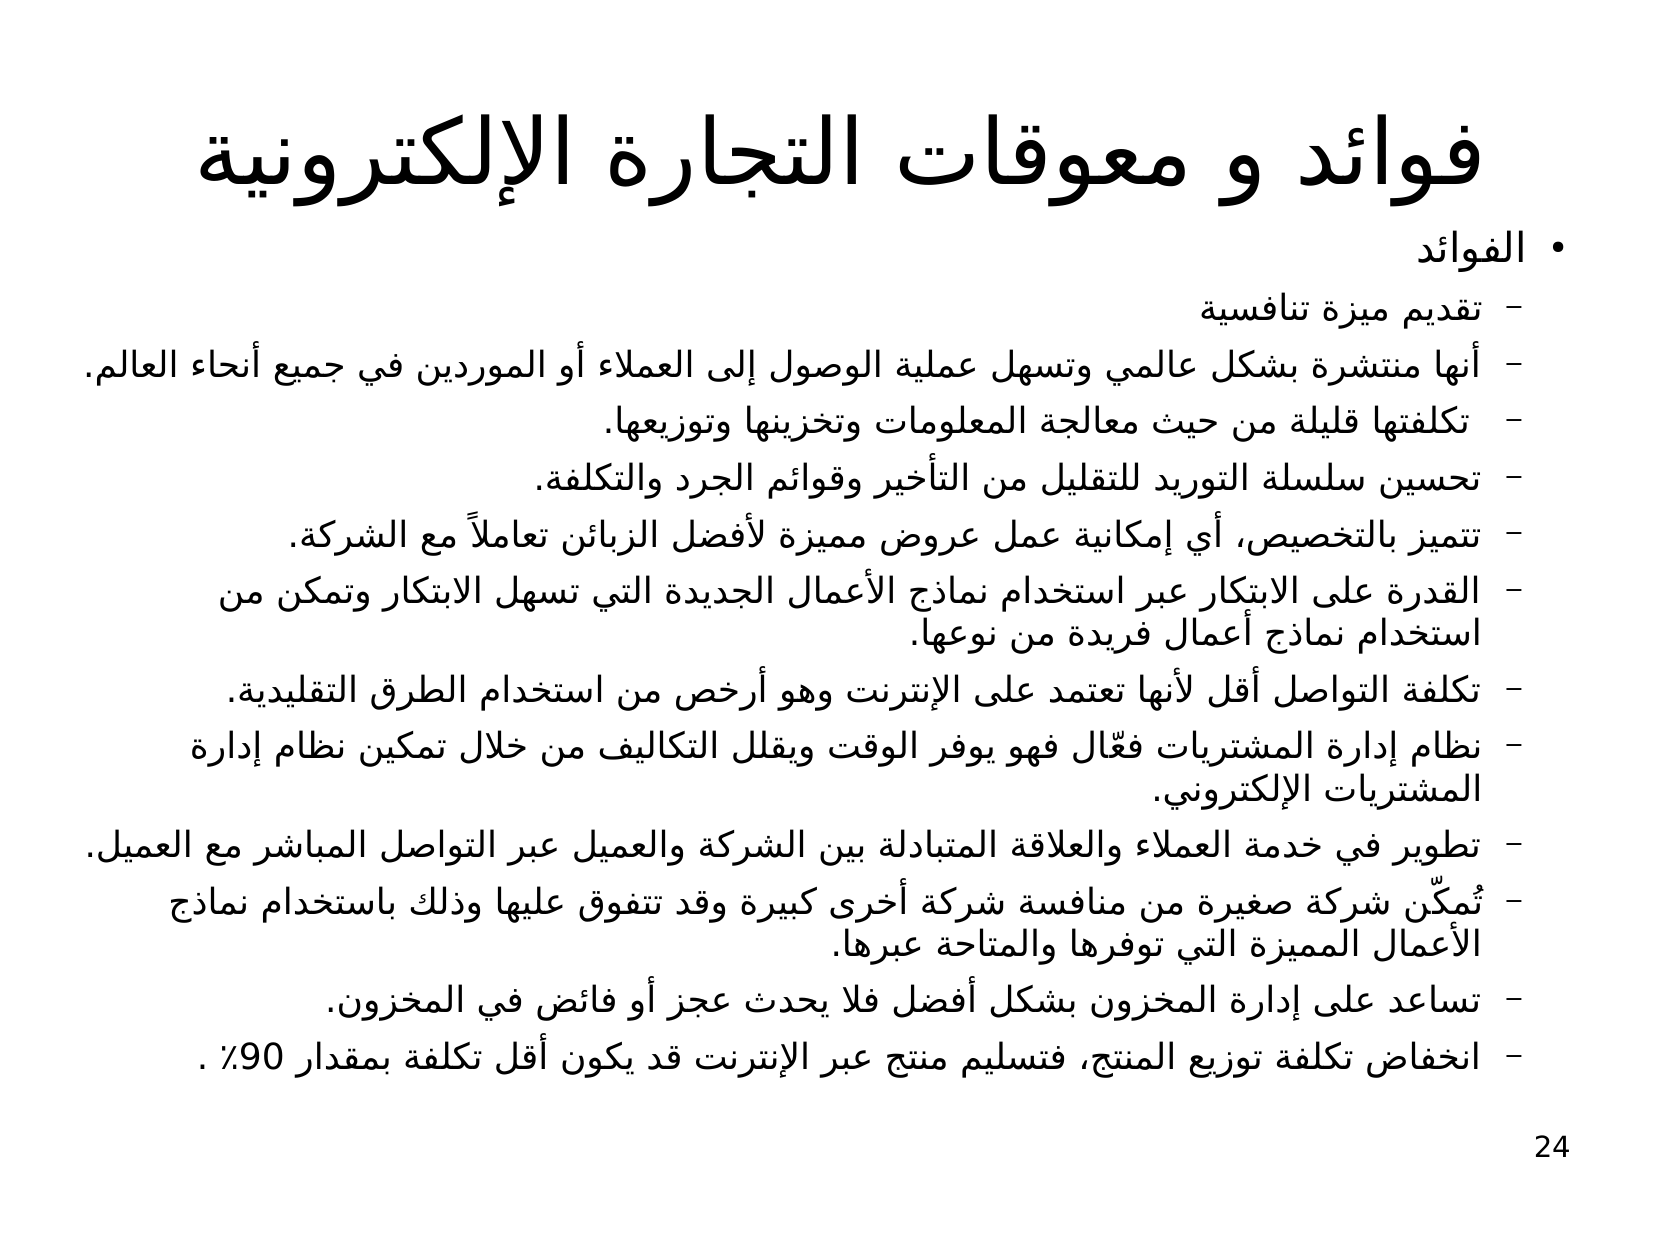

# فوائد و معوقات التجارة الإلكترونية
الفوائد
تقديم ميزة تنافسية
أنها منتشرة بشكل عالمي وتسهل عملية الوصول إلى العملاء أو الموردين في جميع أنحاء العالم.
 تكلفتها قليلة من حيث معالجة المعلومات وتخزينها وتوزيعها.
تحسين سلسلة التوريد للتقليل من التأخير وقوائم الجرد والتكلفة.
تتميز بالتخصيص، أي إمكانية عمل عروض مميزة لأفضل الزبائن تعاملاً مع الشركة.
القدرة على الابتكار عبر استخدام نماذج الأعمال الجديدة التي تسهل الابتكار وتمكن من استخدام نماذج أعمال فريدة من نوعها.
تكلفة التواصل أقل لأنها تعتمد على الإنترنت وهو أرخص من استخدام الطرق التقليدية.
نظام إدارة المشتريات فعّال فهو يوفر الوقت ويقلل التكاليف من خلال تمكين نظام إدارة المشتريات الإلكتروني.
تطوير في خدمة العملاء والعلاقة المتبادلة بين الشركة والعميل عبر التواصل المباشر مع العميل.
تُمكّن شركة صغيرة من منافسة شركة أخرى كبيرة وقد تتفوق عليها وذلك باستخدام نماذج الأعمال المميزة التي توفرها والمتاحة عبرها.
تساعد على إدارة المخزون بشكل أفضل فلا يحدث عجز أو فائض في المخزون.
انخفاض تكلفة توزيع المنتج، فتسليم منتج عبر الإنترنت قد يكون أقل تكلفة بمقدار 90٪ .
24